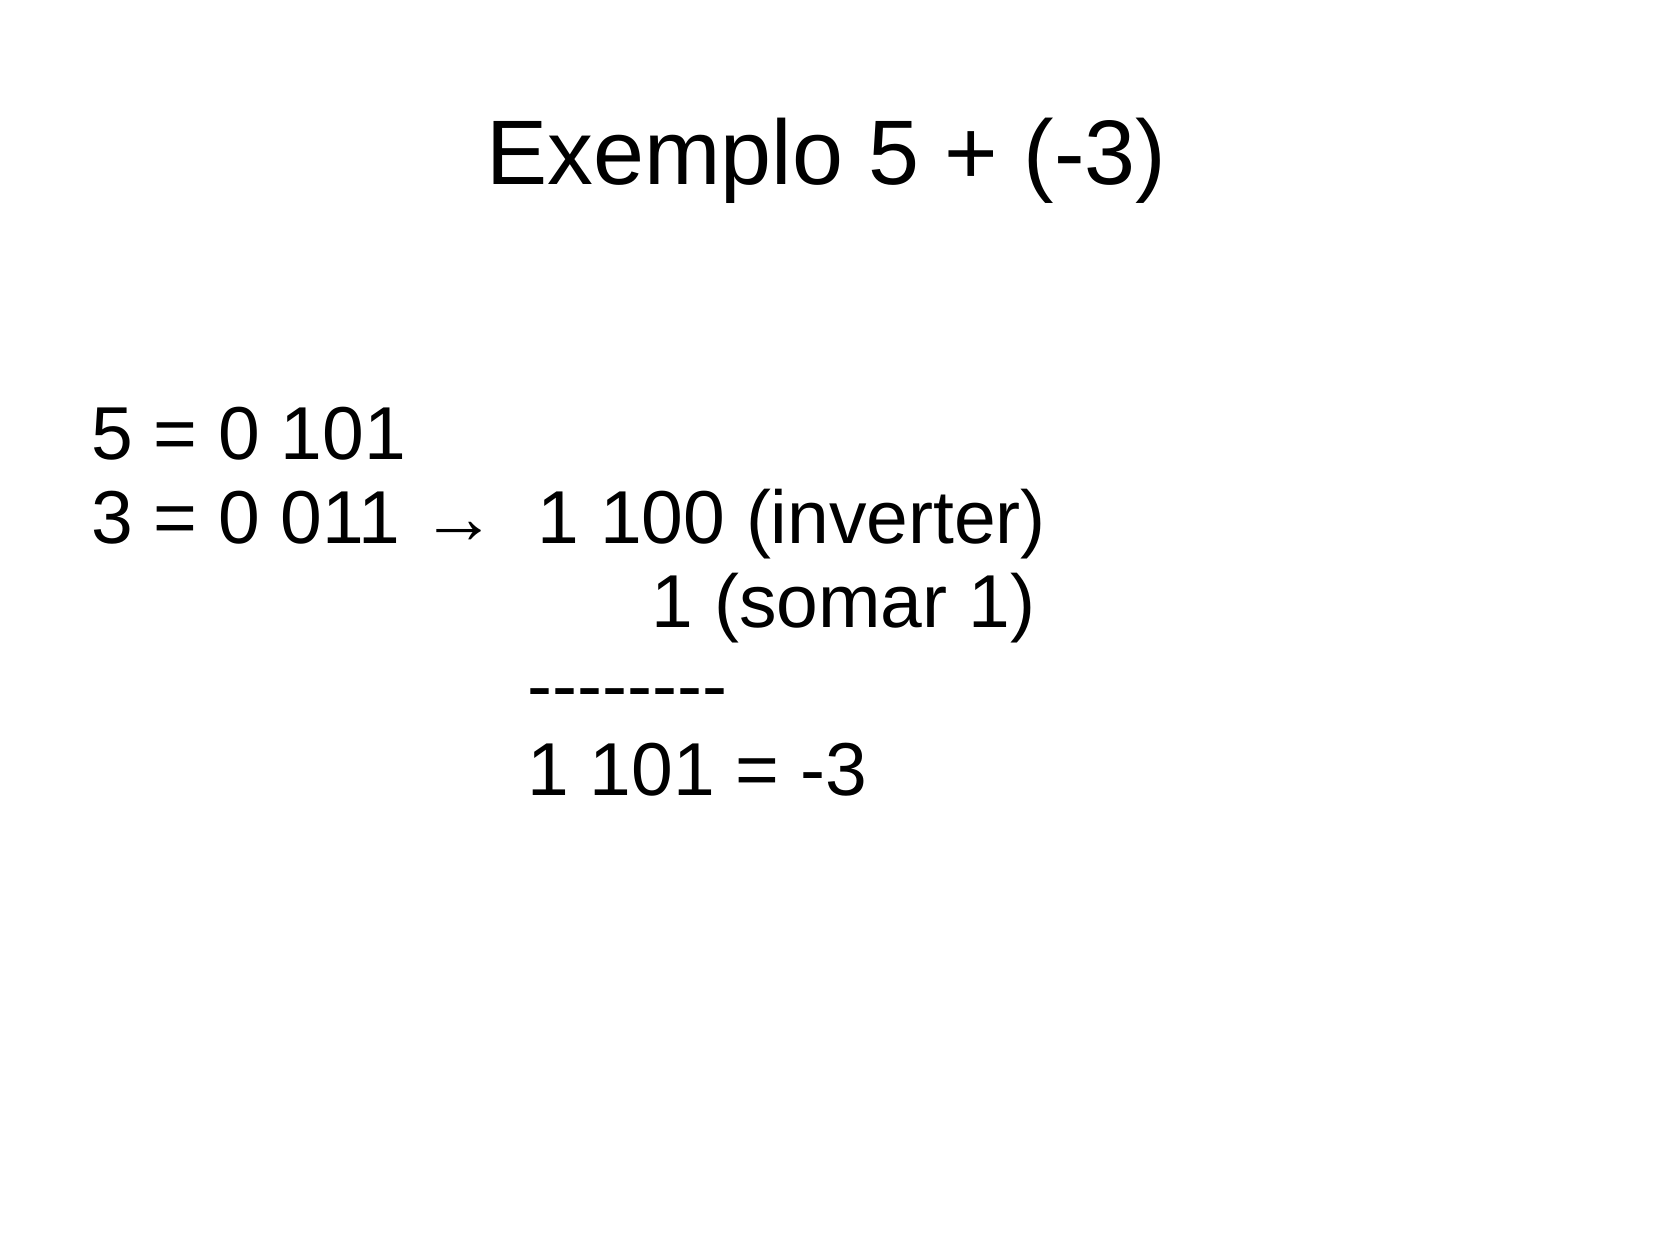

# Exemplo 5 + (-3)
5 = 0 101
3 = 0 011 → 1 100 (inverter)
 1 (somar 1)
 --------
 1 101 = -3